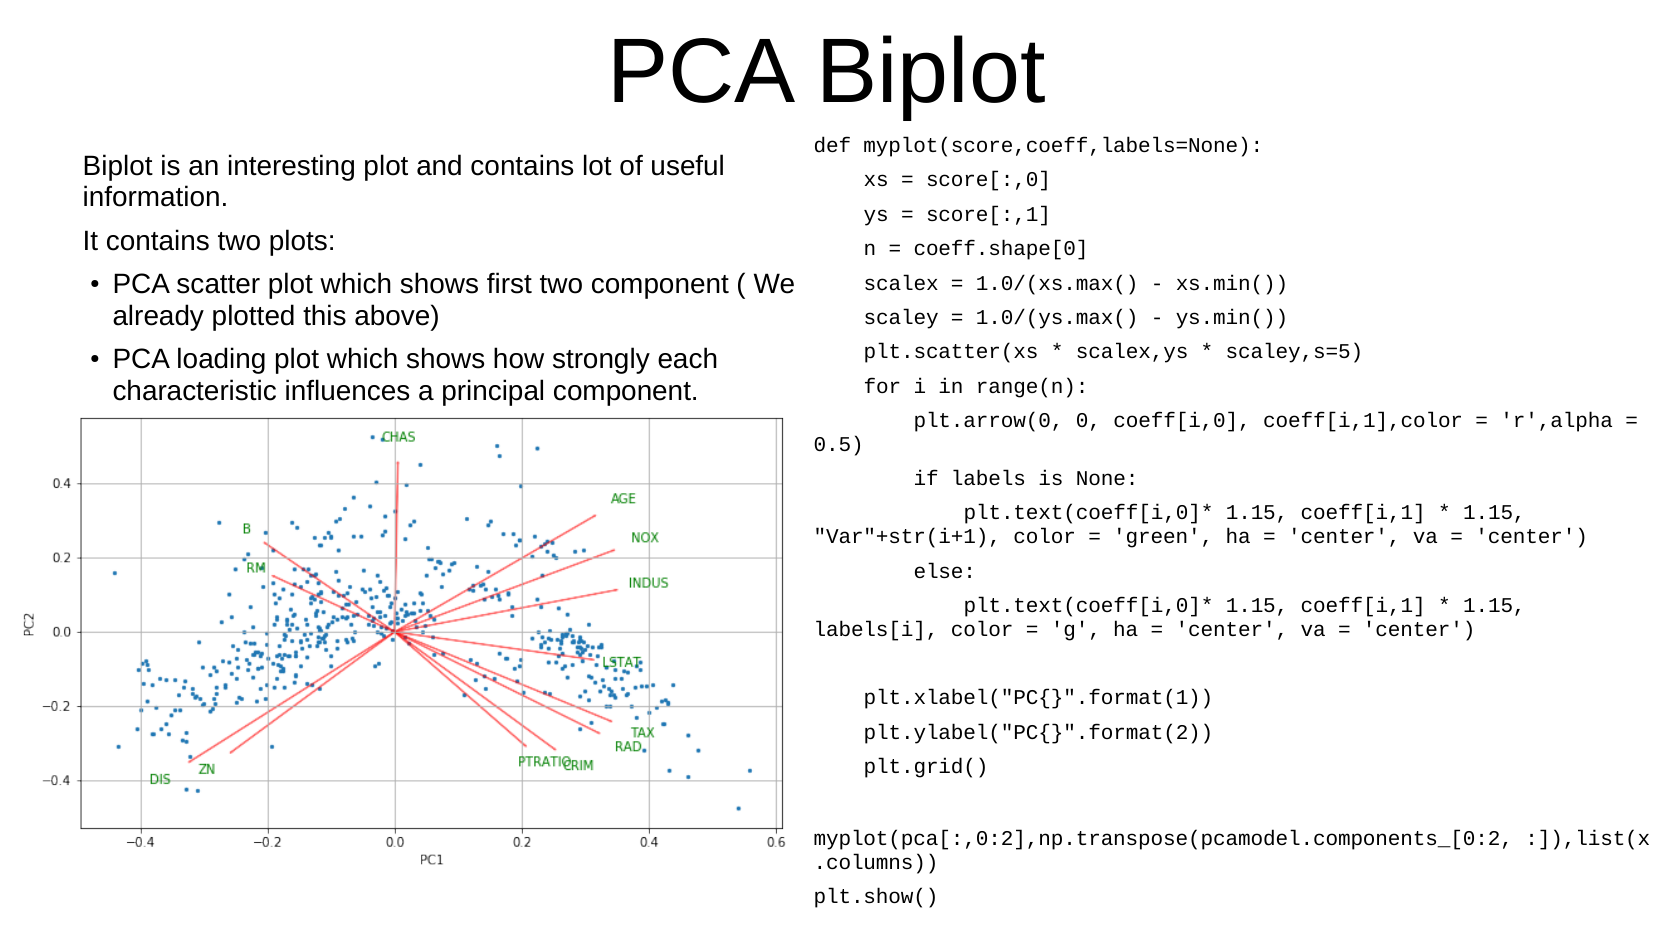

# PCA Biplot
def myplot(score,coeff,labels=None):
 xs = score[:,0]
 ys = score[:,1]
 n = coeff.shape[0]
 scalex = 1.0/(xs.max() - xs.min())
 scaley = 1.0/(ys.max() - ys.min())
 plt.scatter(xs * scalex,ys * scaley,s=5)
 for i in range(n):
 plt.arrow(0, 0, coeff[i,0], coeff[i,1],color = 'r',alpha = 0.5)
 if labels is None:
 plt.text(coeff[i,0]* 1.15, coeff[i,1] * 1.15, "Var"+str(i+1), color = 'green', ha = 'center', va = 'center')
 else:
 plt.text(coeff[i,0]* 1.15, coeff[i,1] * 1.15, labels[i], color = 'g', ha = 'center', va = 'center')
 plt.xlabel("PC{}".format(1))
 plt.ylabel("PC{}".format(2))
 plt.grid()
myplot(pca[:,0:2],np.transpose(pcamodel.components_[0:2, :]),list(x.columns))
plt.show()
Biplot is an interesting plot and contains lot of useful information.
It contains two plots:
PCA scatter plot which shows first two component ( We already plotted this above)
PCA loading plot which shows how strongly each characteristic influences a principal component.